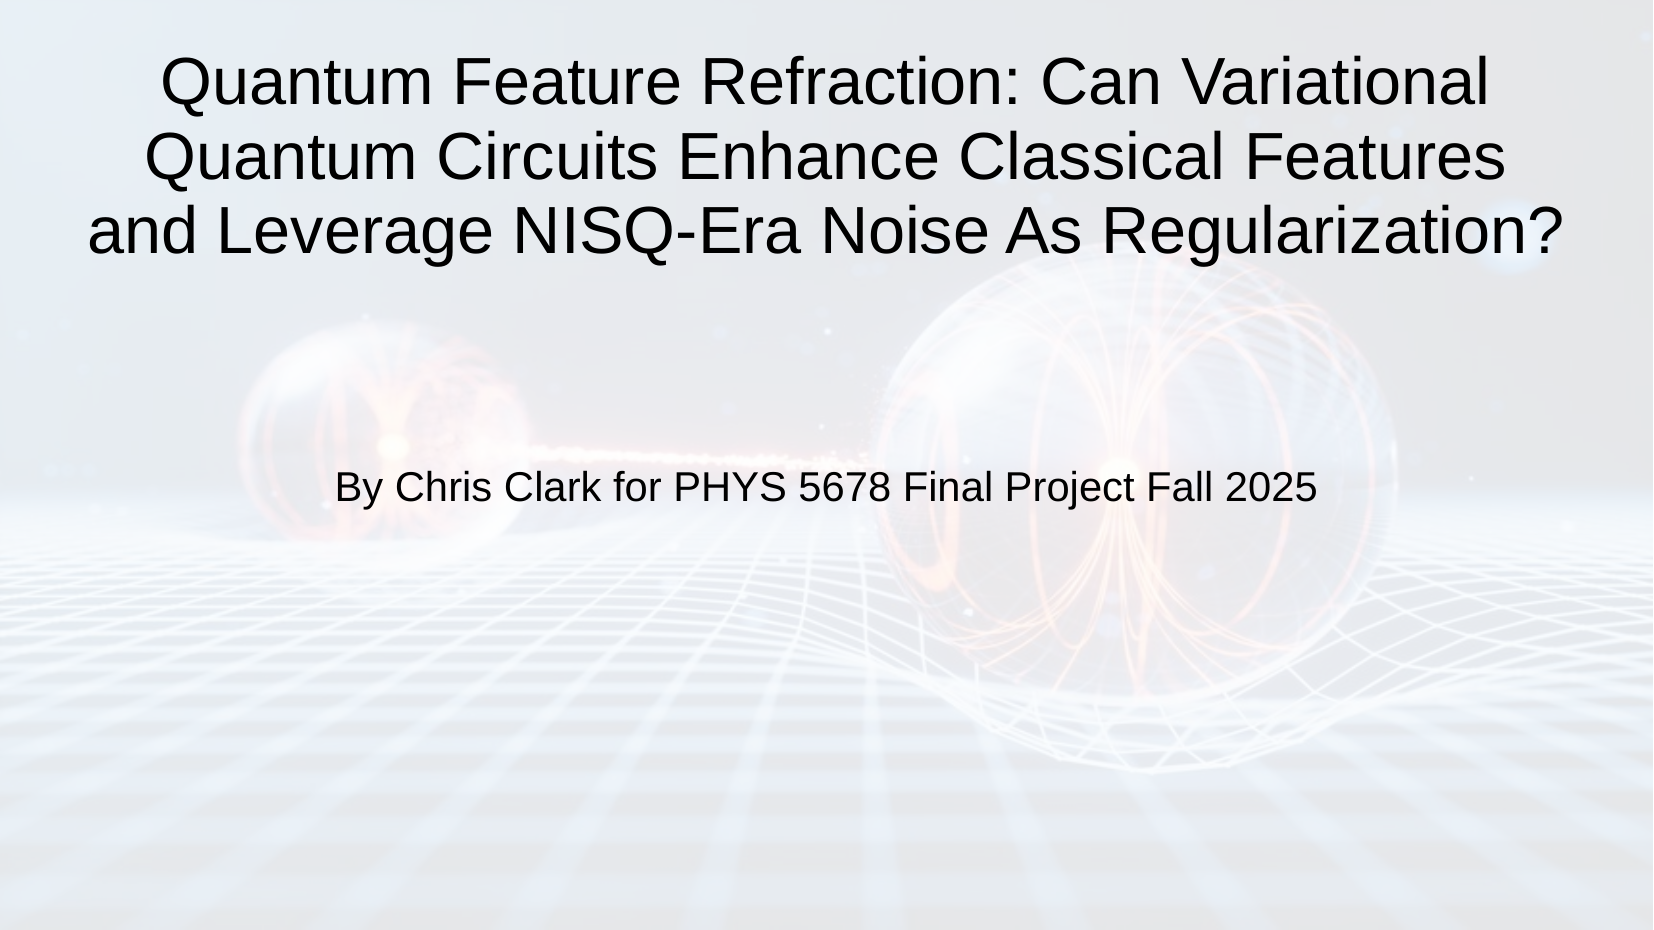

# Quantum Feature Refraction: Can Variational Quantum Circuits Enhance Classical Features and Leverage NISQ-Era Noise As Regularization?
By Chris Clark for PHYS 5678 Final Project Fall 2025